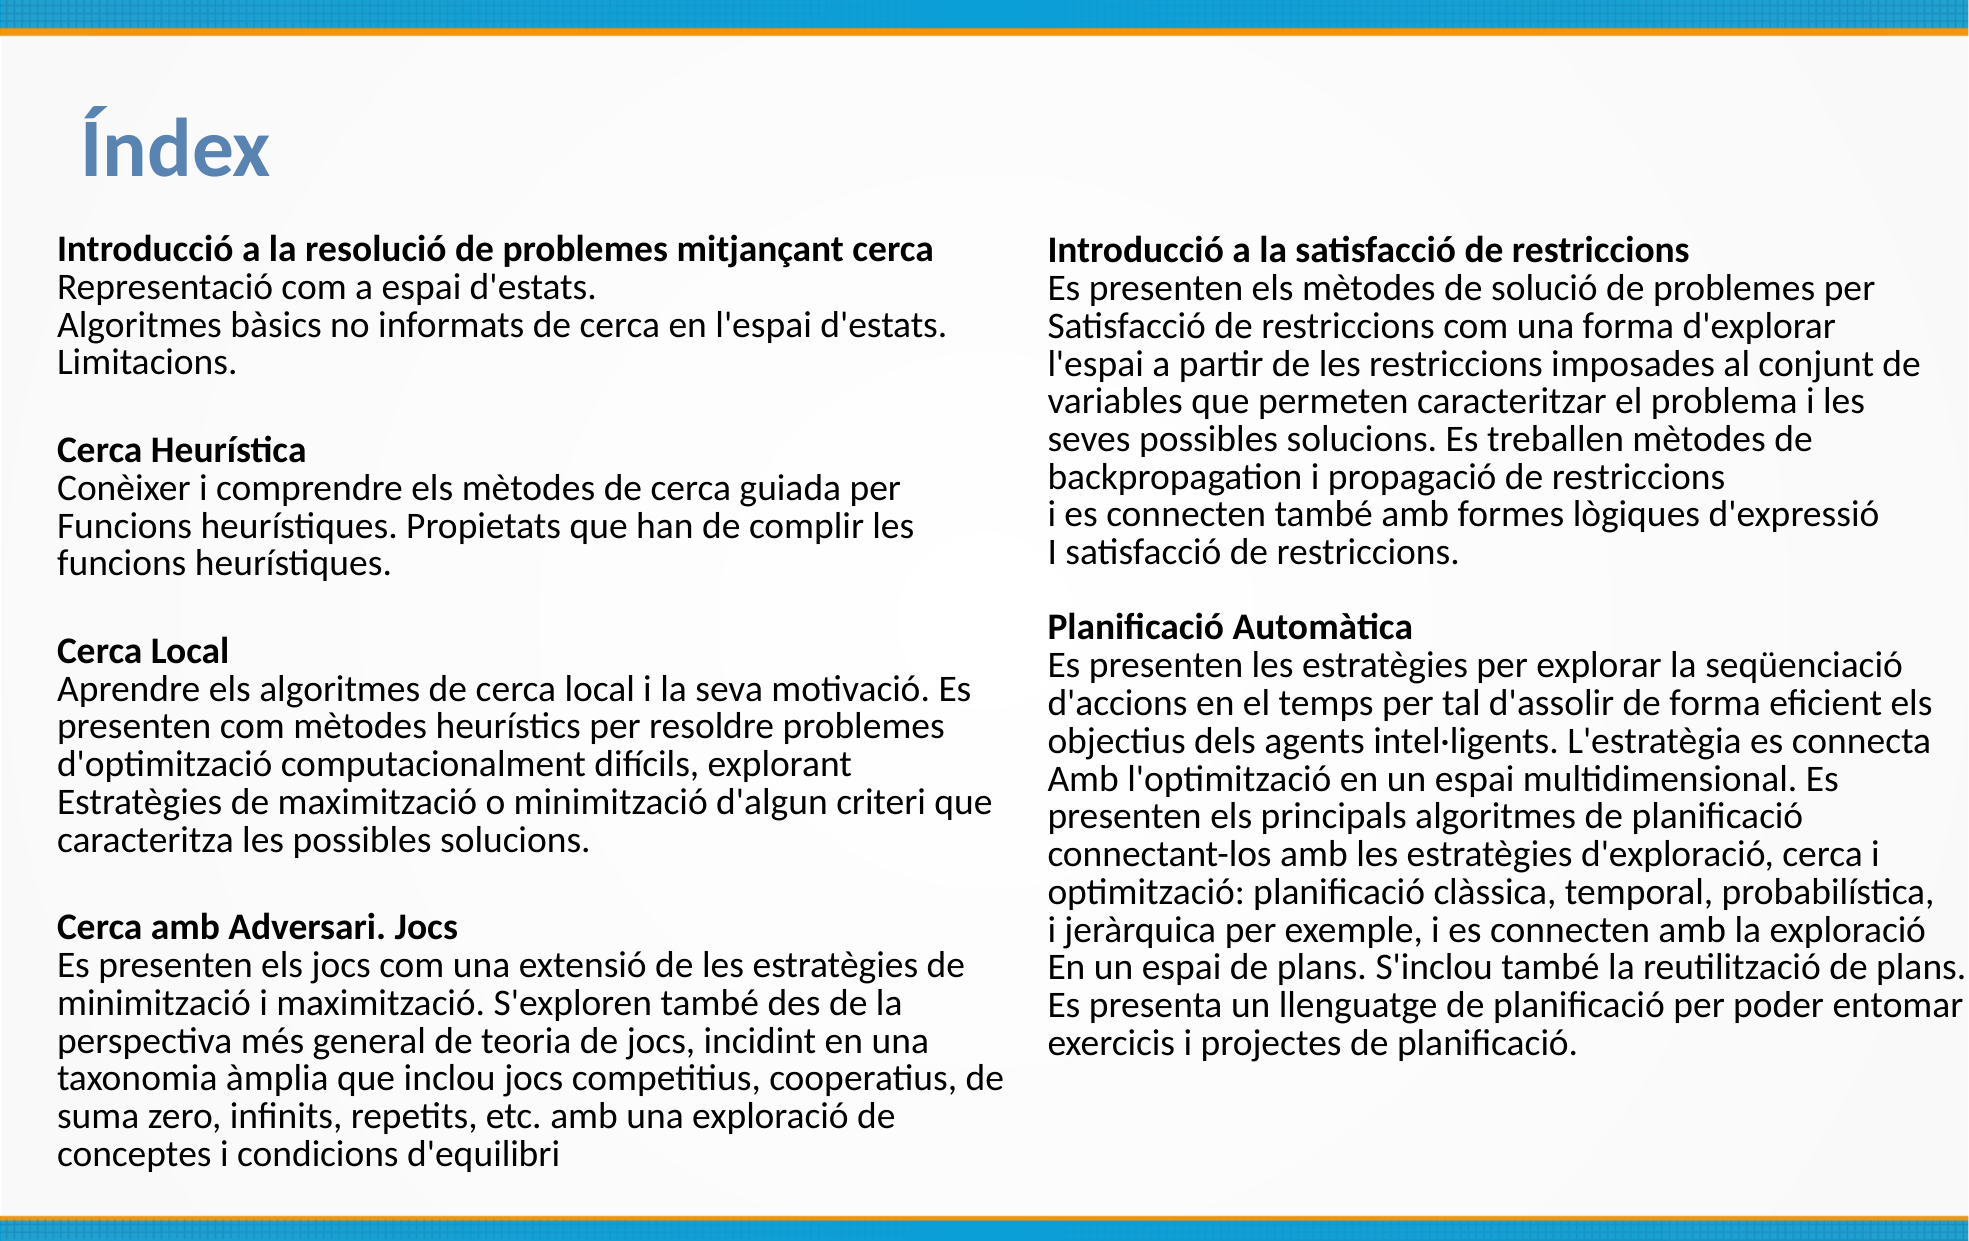

Índex
Introducció a la satisfacció de restriccions
Es presenten els mètodes de solució de problemes per
Satisfacció de restriccions com una forma d'explorar
l'espai a partir de les restriccions imposades al conjunt de
variables que permeten caracteritzar el problema i les
seves possibles solucions. Es treballen mètodes de
backpropagation i propagació de restriccions
i es connecten també amb formes lògiques d'expressió
I satisfacció de restriccions.
Planificació Automàtica
Es presenten les estratègies per explorar la seqüenciació
d'accions en el temps per tal d'assolir de forma eficient els
objectius dels agents intel·ligents. L'estratègia es connecta
Amb l'optimització en un espai multidimensional. Es
presenten els principals algoritmes de planificació
connectant-los amb les estratègies d'exploració, cerca i
optimització: planificació clàssica, temporal, probabilística,
i jeràrquica per exemple, i es connecten amb la exploració
En un espai de plans. S'inclou també la reutilització de plans.
Es presenta un llenguatge de planificació per poder entomar
exercicis i projectes de planificació.
Introducció a la resolució de problemes mitjançant cerca
Representació com a espai d'estats.
Algoritmes bàsics no informats de cerca en l'espai d'estats.
Limitacions.
Cerca Heurística
Conèixer i comprendre els mètodes de cerca guiada per
Funcions heurístiques. Propietats que han de complir les
funcions heurístiques.
Cerca Local
Aprendre els algoritmes de cerca local i la seva motivació. Es
presenten com mètodes heurístics per resoldre problemes
d'optimització computacionalment difícils, explorant
Estratègies de maximització o minimització d'algun criteri que
caracteritza les possibles solucions.
Cerca amb Adversari. Jocs
Es presenten els jocs com una extensió de les estratègies de
minimització i maximització. S'exploren també des de la
perspectiva més general de teoria de jocs, incidint en una
taxonomia àmplia que inclou jocs competitius, cooperatius, de
suma zero, infinits, repetits, etc. amb una exploració de
conceptes i condicions d'equilibri